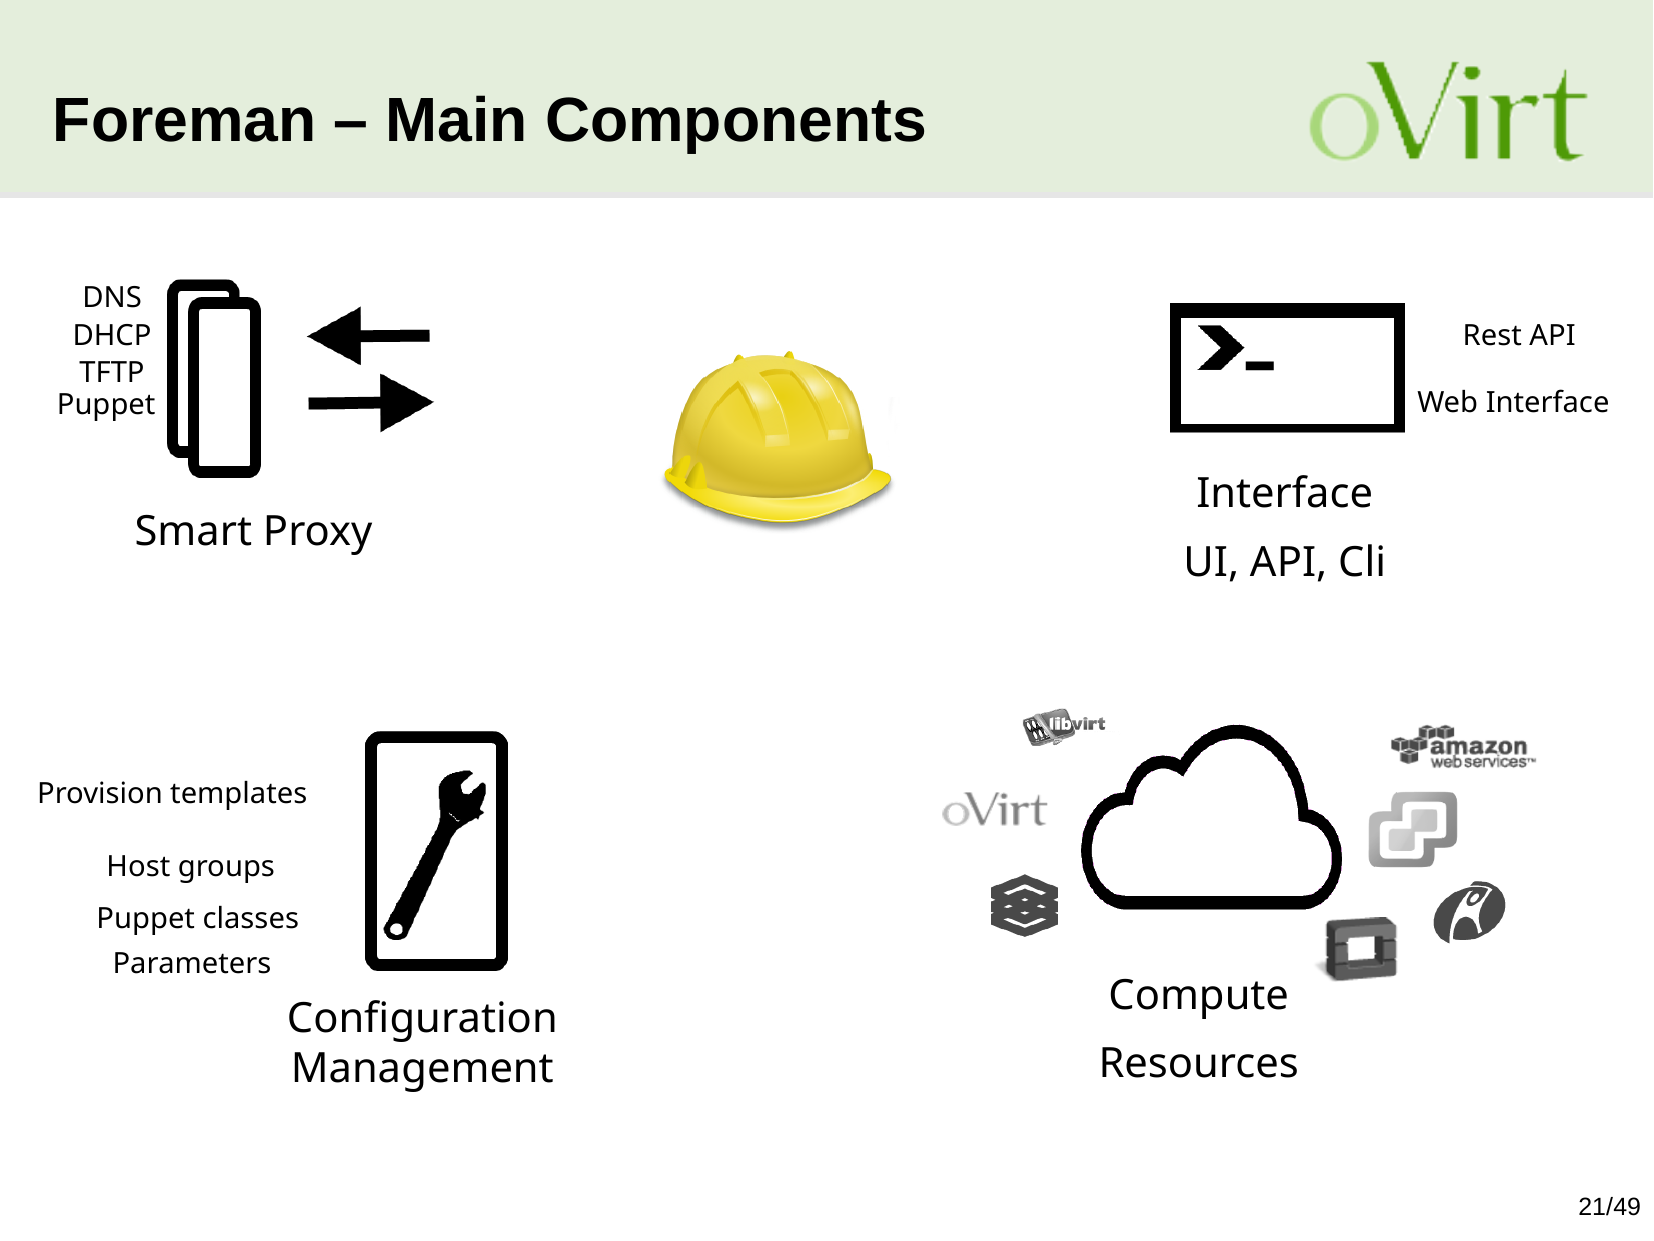

# Foreman – Main Components
DNS
DHCP
Rest API
TFTP
Web Interface
Puppet
Interface
UI, API, Cli
Smart Proxy
Provision templates
Host groups
Puppet classes
Parameters
Compute
Resources
Configuration Management